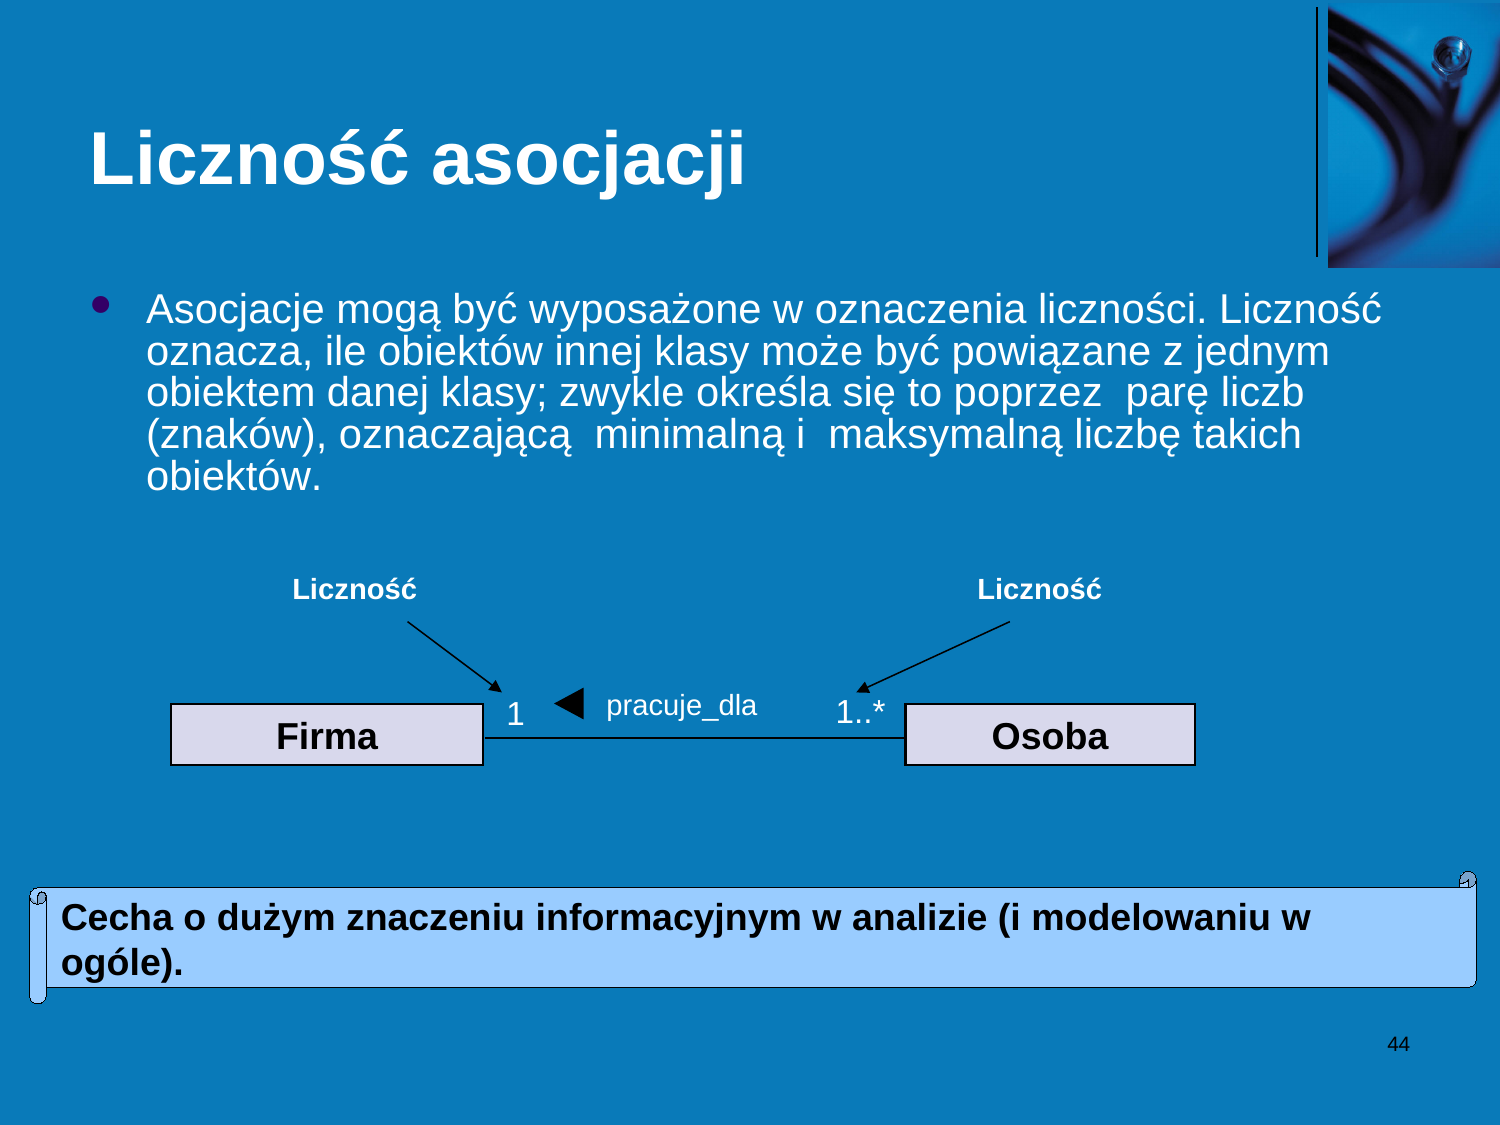

# Liczność asocjacji
Asocjacje mogą być wyposażone w oznaczenia liczności. Liczność oznacza, ile obiektów innej klasy może być powiązane z jednym obiektem danej klasy; zwykle określa się to poprzez parę liczb (znaków), oznaczającą minimalną i maksymalną liczbę takich obiektów.
Liczność
Liczność
pracuje_dla
1..*
1
Firma
Osoba
Cecha o dużym znaczeniu informacyjnym w analizie (i modelowaniu w ogóle).
44